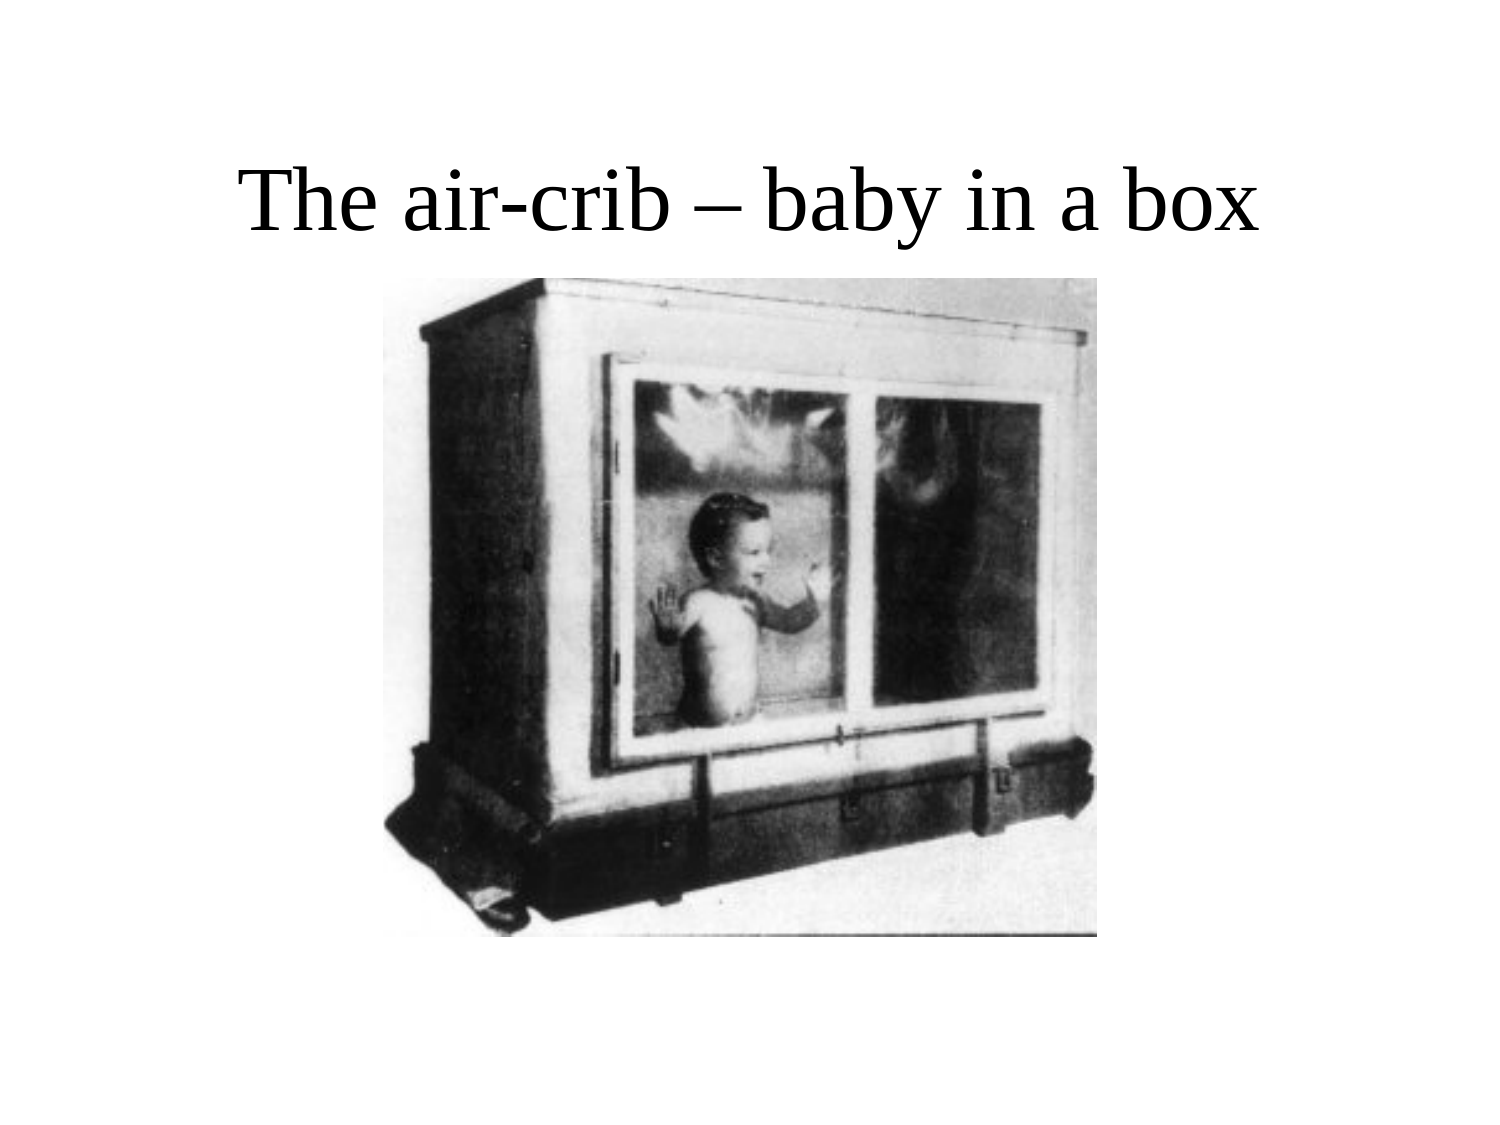

# The air-crib – baby in a box